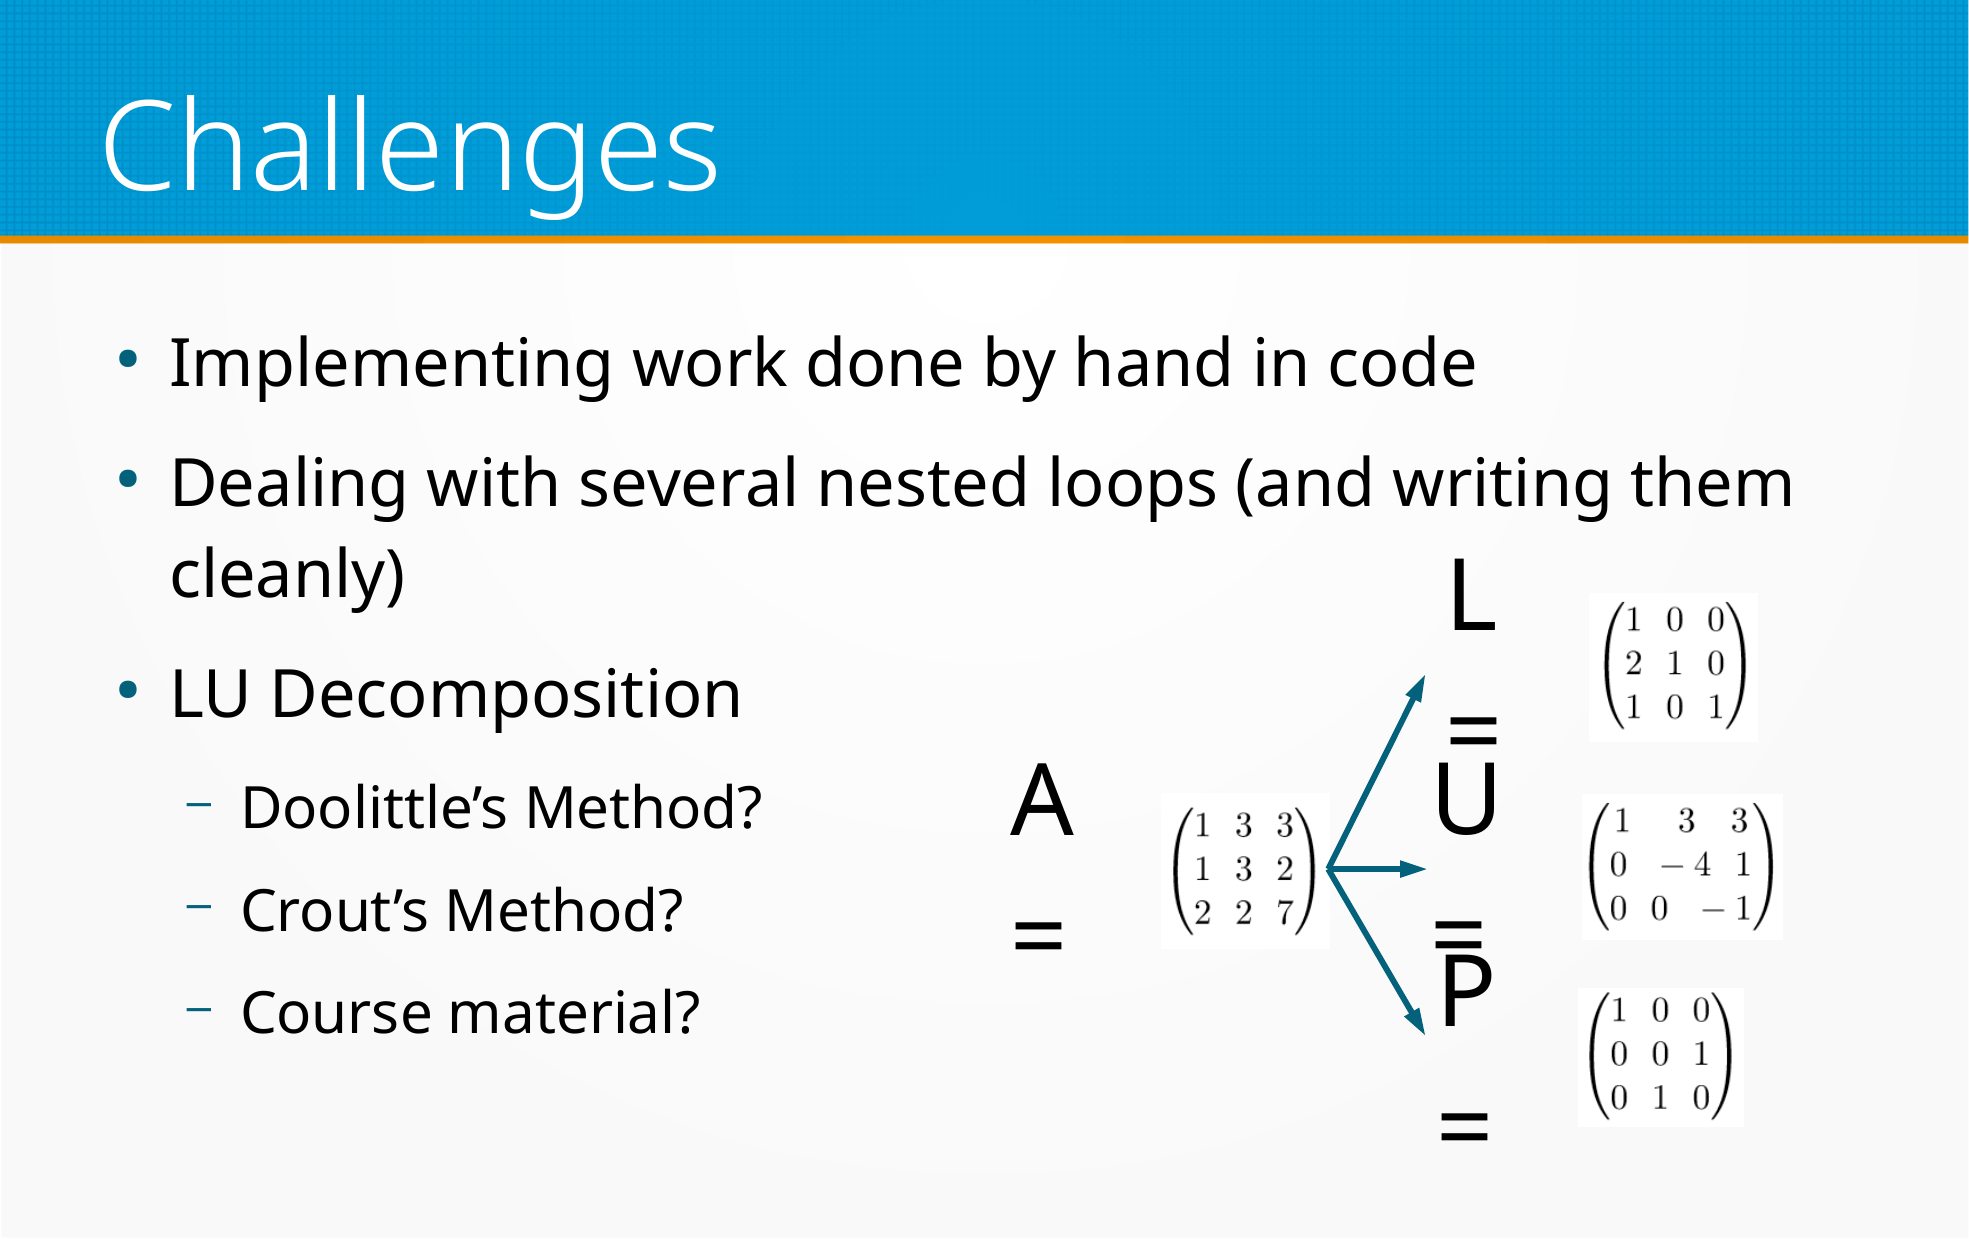

# Challenges
Implementing work done by hand in code
Dealing with several nested loops (and writing them cleanly)
LU Decomposition
Doolittle’s Method?
Crout’s Method?
Course material?
L =
U =
A =
P =